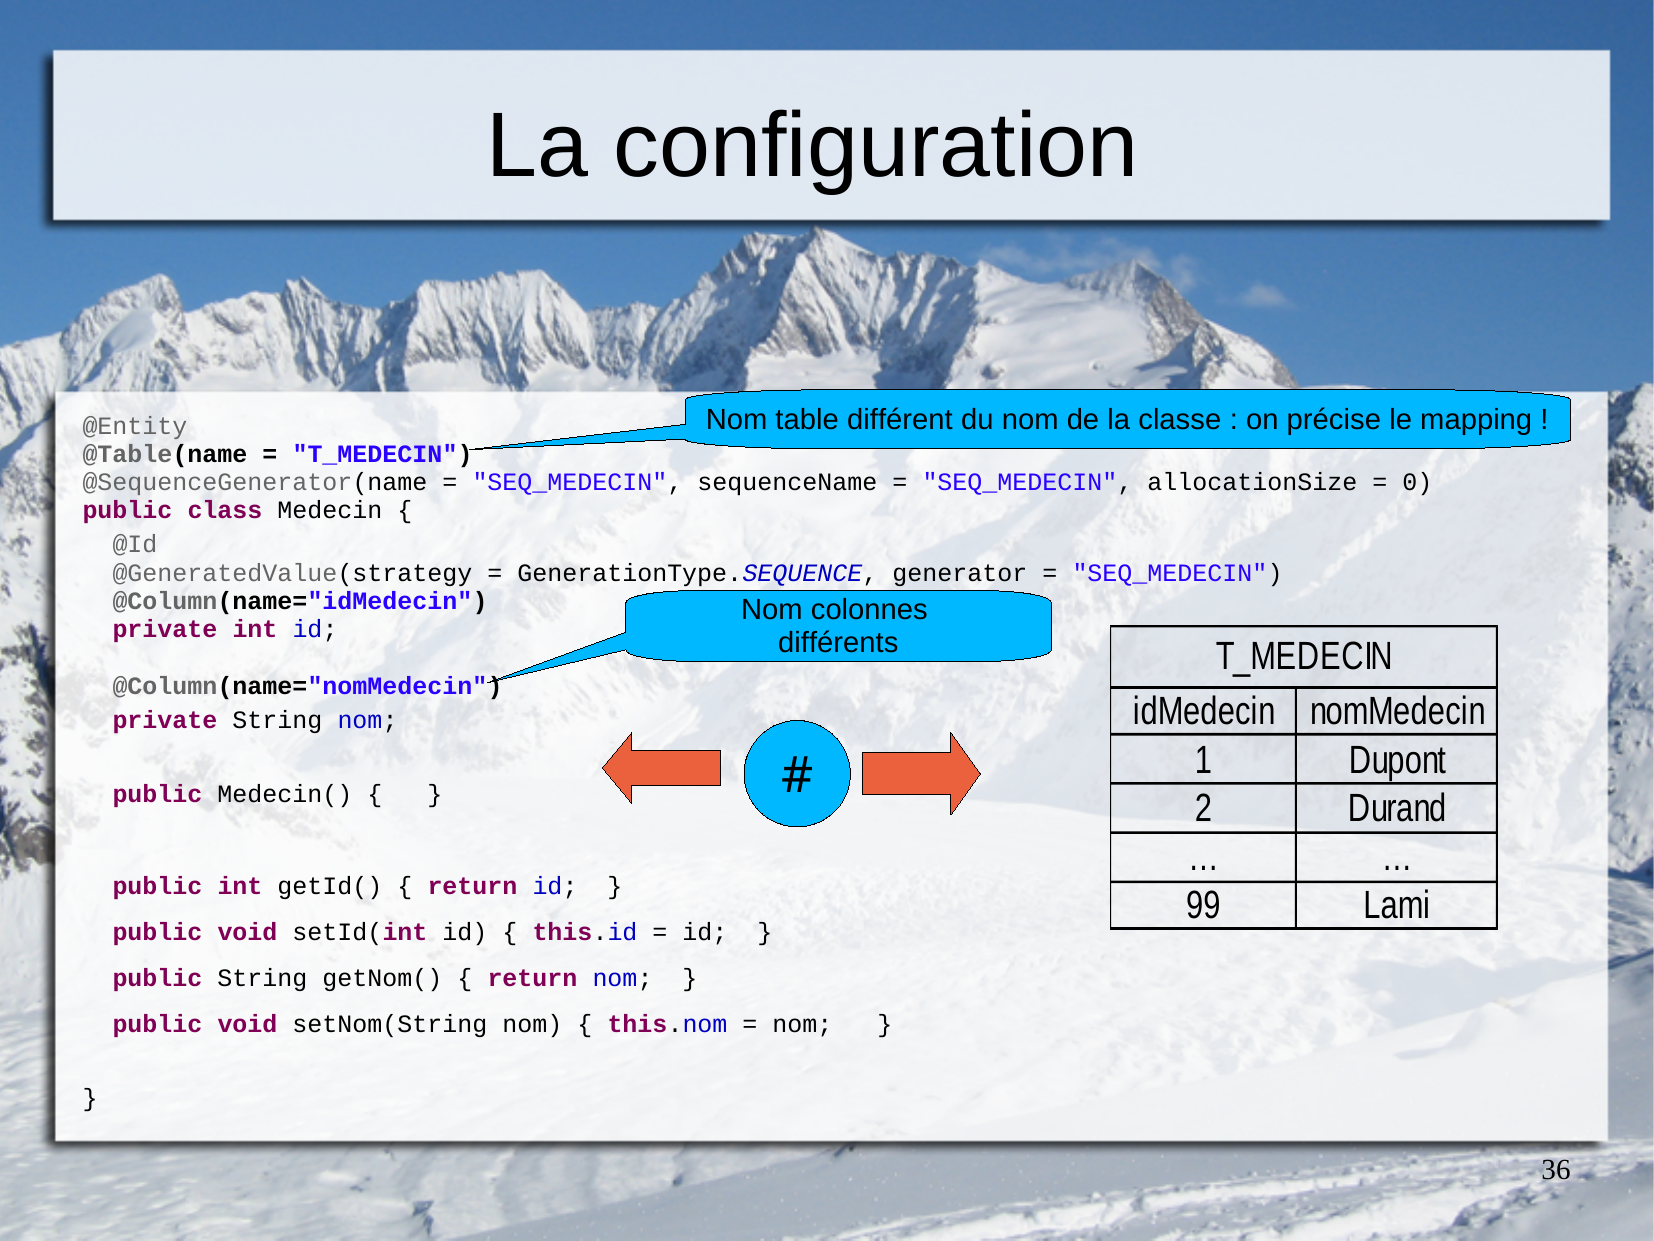

# La configuration
Nom table différent du nom de la classe : on précise le mapping !
@Entity
@Table(name = "T_MEDECIN")
@SequenceGenerator(name = "SEQ_MEDECIN", sequenceName = "SEQ_MEDECIN", allocationSize = 0)
public class Medecin {
 @Id
 @GeneratedValue(strategy = GenerationType.SEQUENCE, generator = "SEQ_MEDECIN")
 @Column(name="idMedecin")
 private int id;
 @Column(name="nomMedecin")
 private String nom;
 public Medecin() { }
 public int getId() { return id; }
 public void setId(int id) { this.id = id; }
 public String getNom() { return nom; }
 public void setNom(String nom) { this.nom = nom; }
}
Nom colonnes
différents
#
36